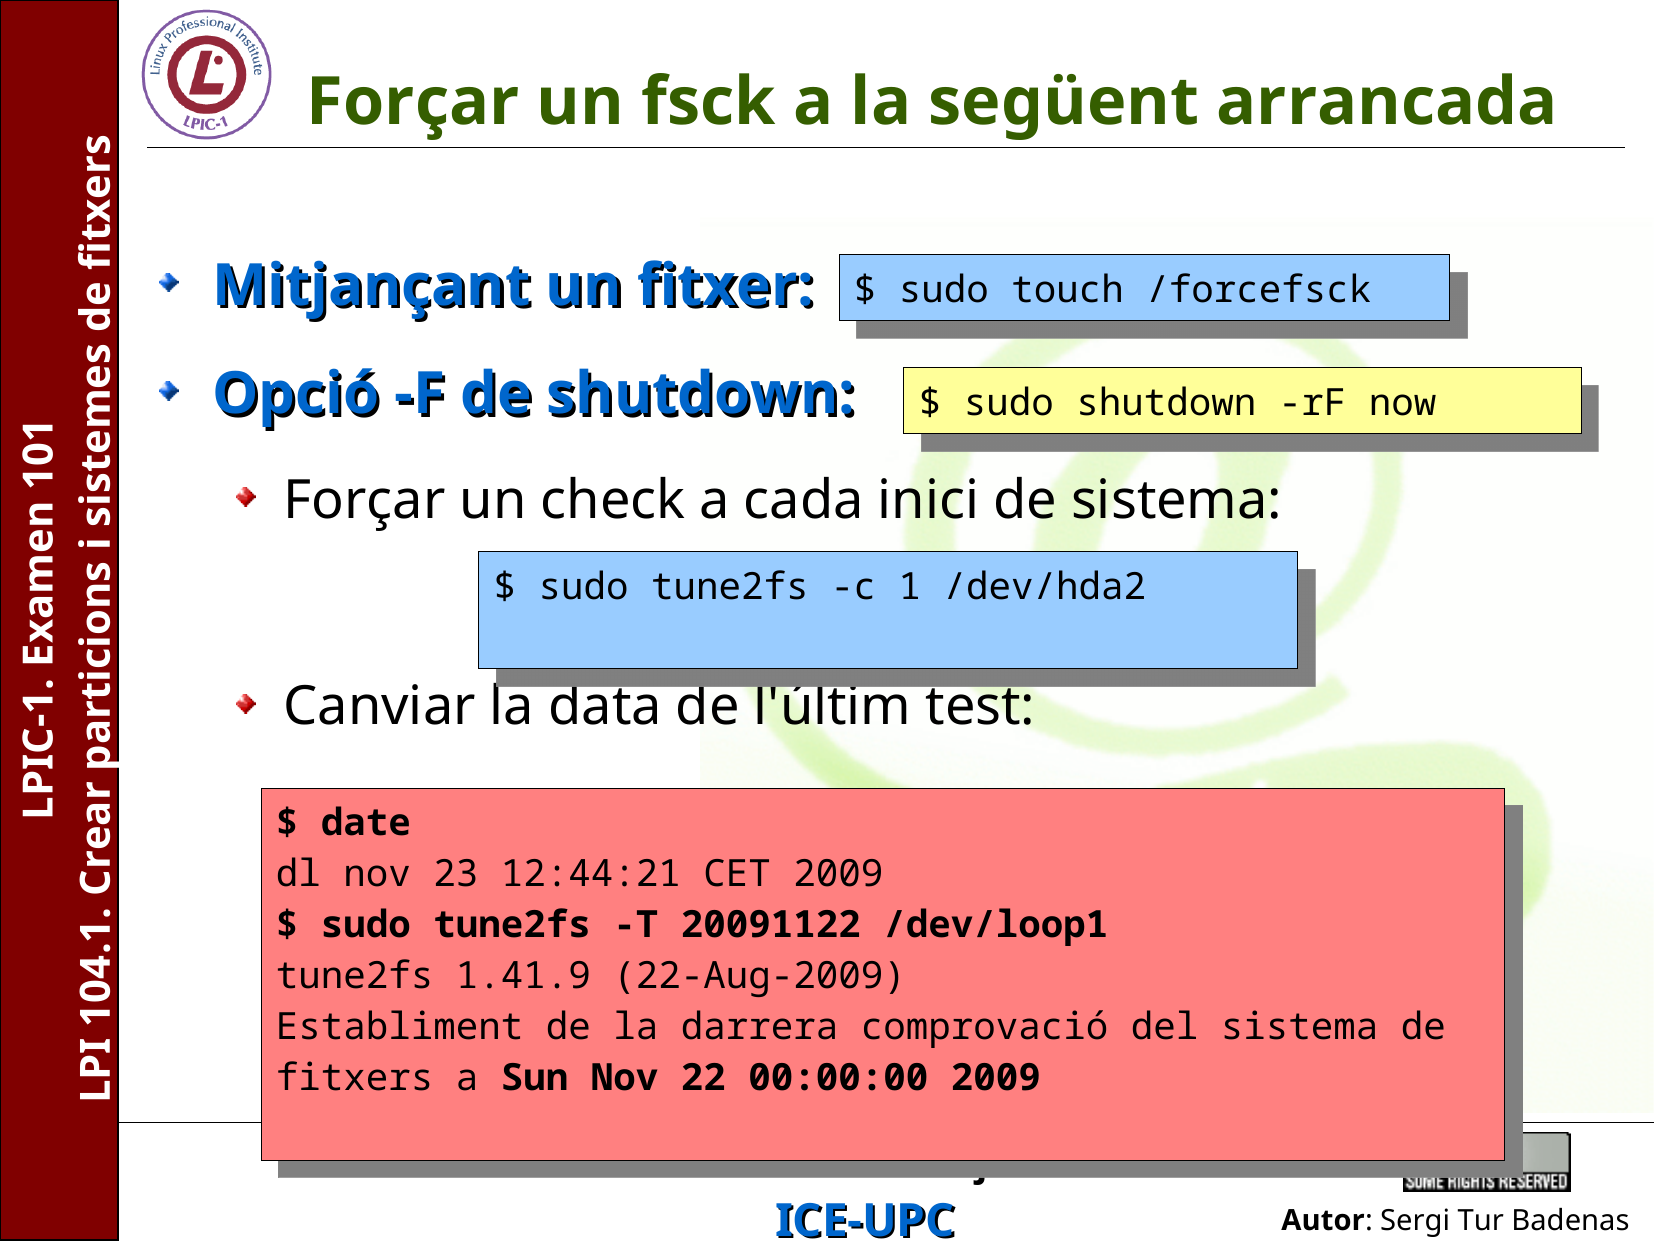

# Forçar un fsck a la següent arrancada
Mitjançant un fitxer:
Opció -F de shutdown:
Forçar un check a cada inici de sistema:
Canviar la data de l'últim test:
$ sudo touch /forcefsck
$ sudo shutdown -rF now
$ sudo tune2fs -c 1 /dev/hda2
$ date
dl nov 23 12:44:21 CET 2009
$ sudo tune2fs -T 20091122 /dev/loop1
tune2fs 1.41.9 (22-Aug-2009)
Establiment de la darrera comprovació del sistema de fitxers a Sun Nov 22 00:00:00 2009